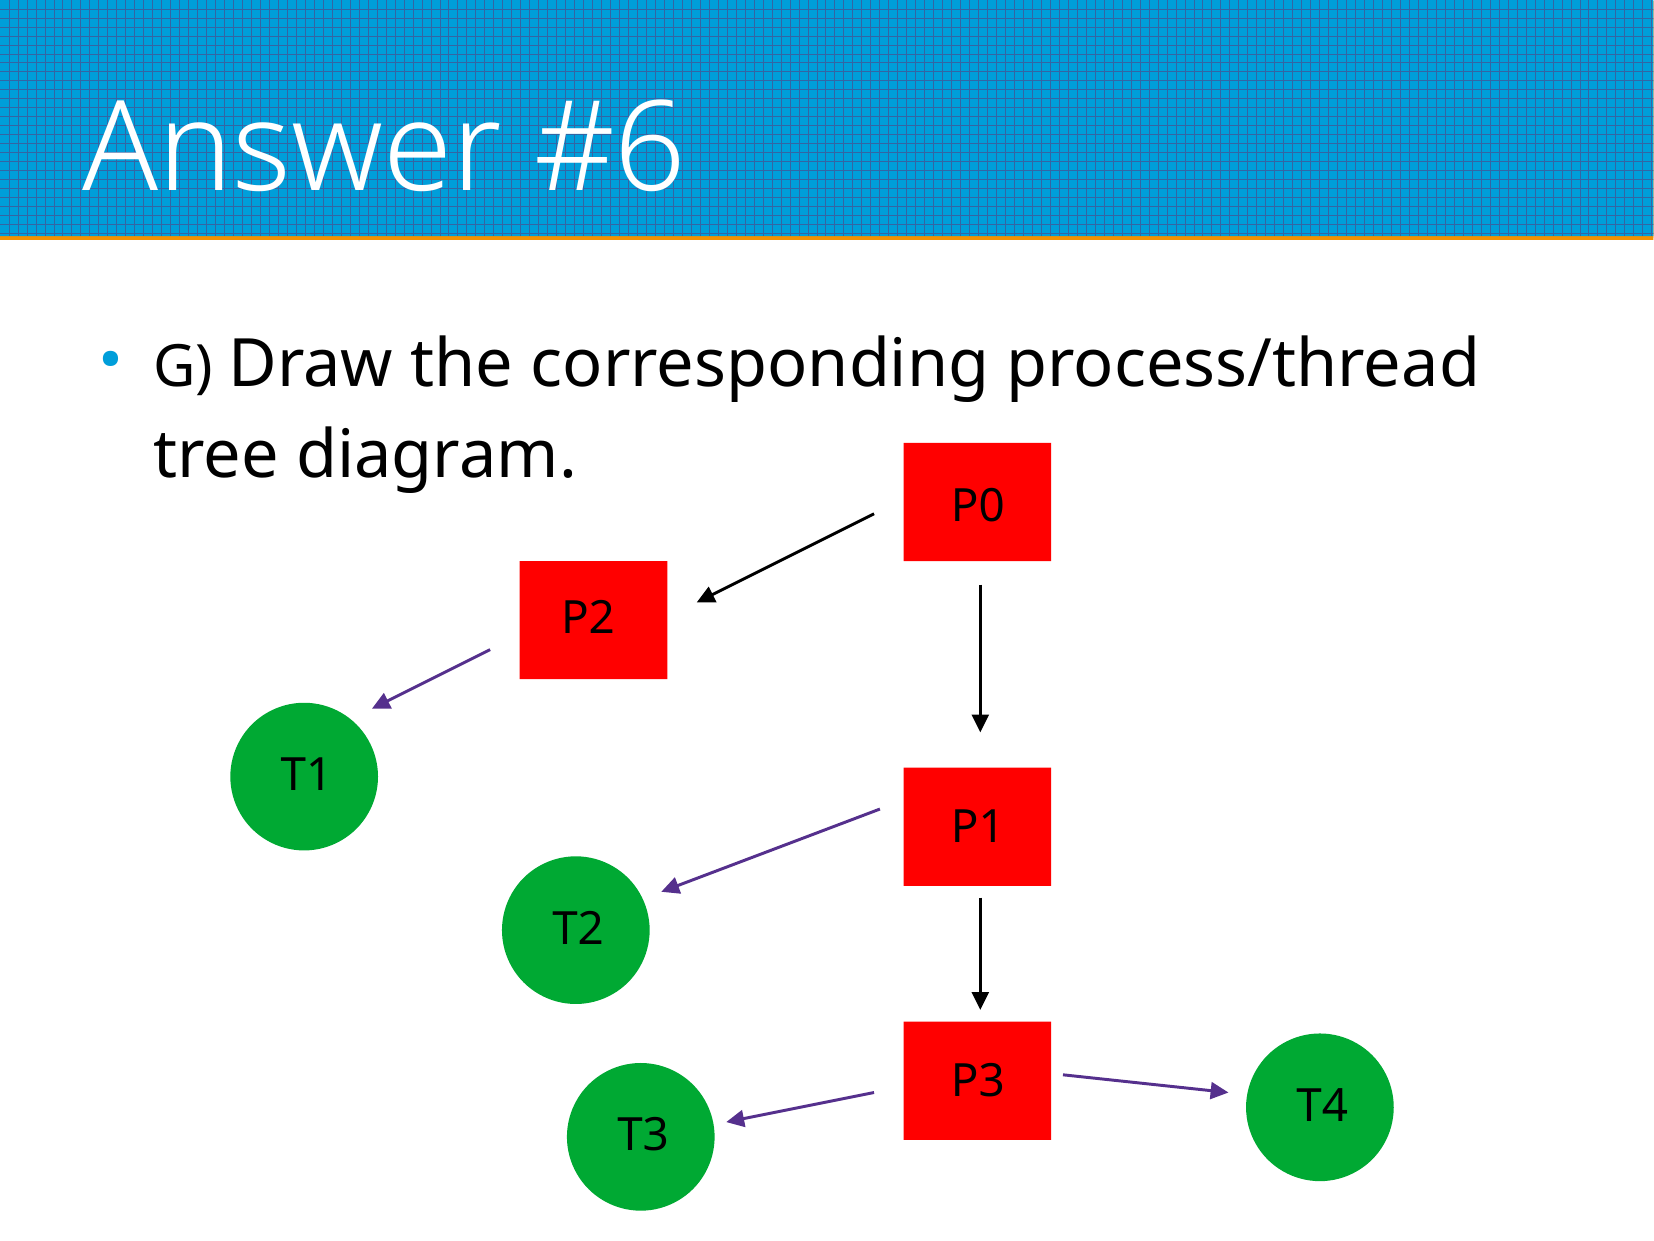

# Answer #6
G) Draw the corresponding process/thread tree diagram.
P0
P2
T1
P1
T2
P3
T4
T3